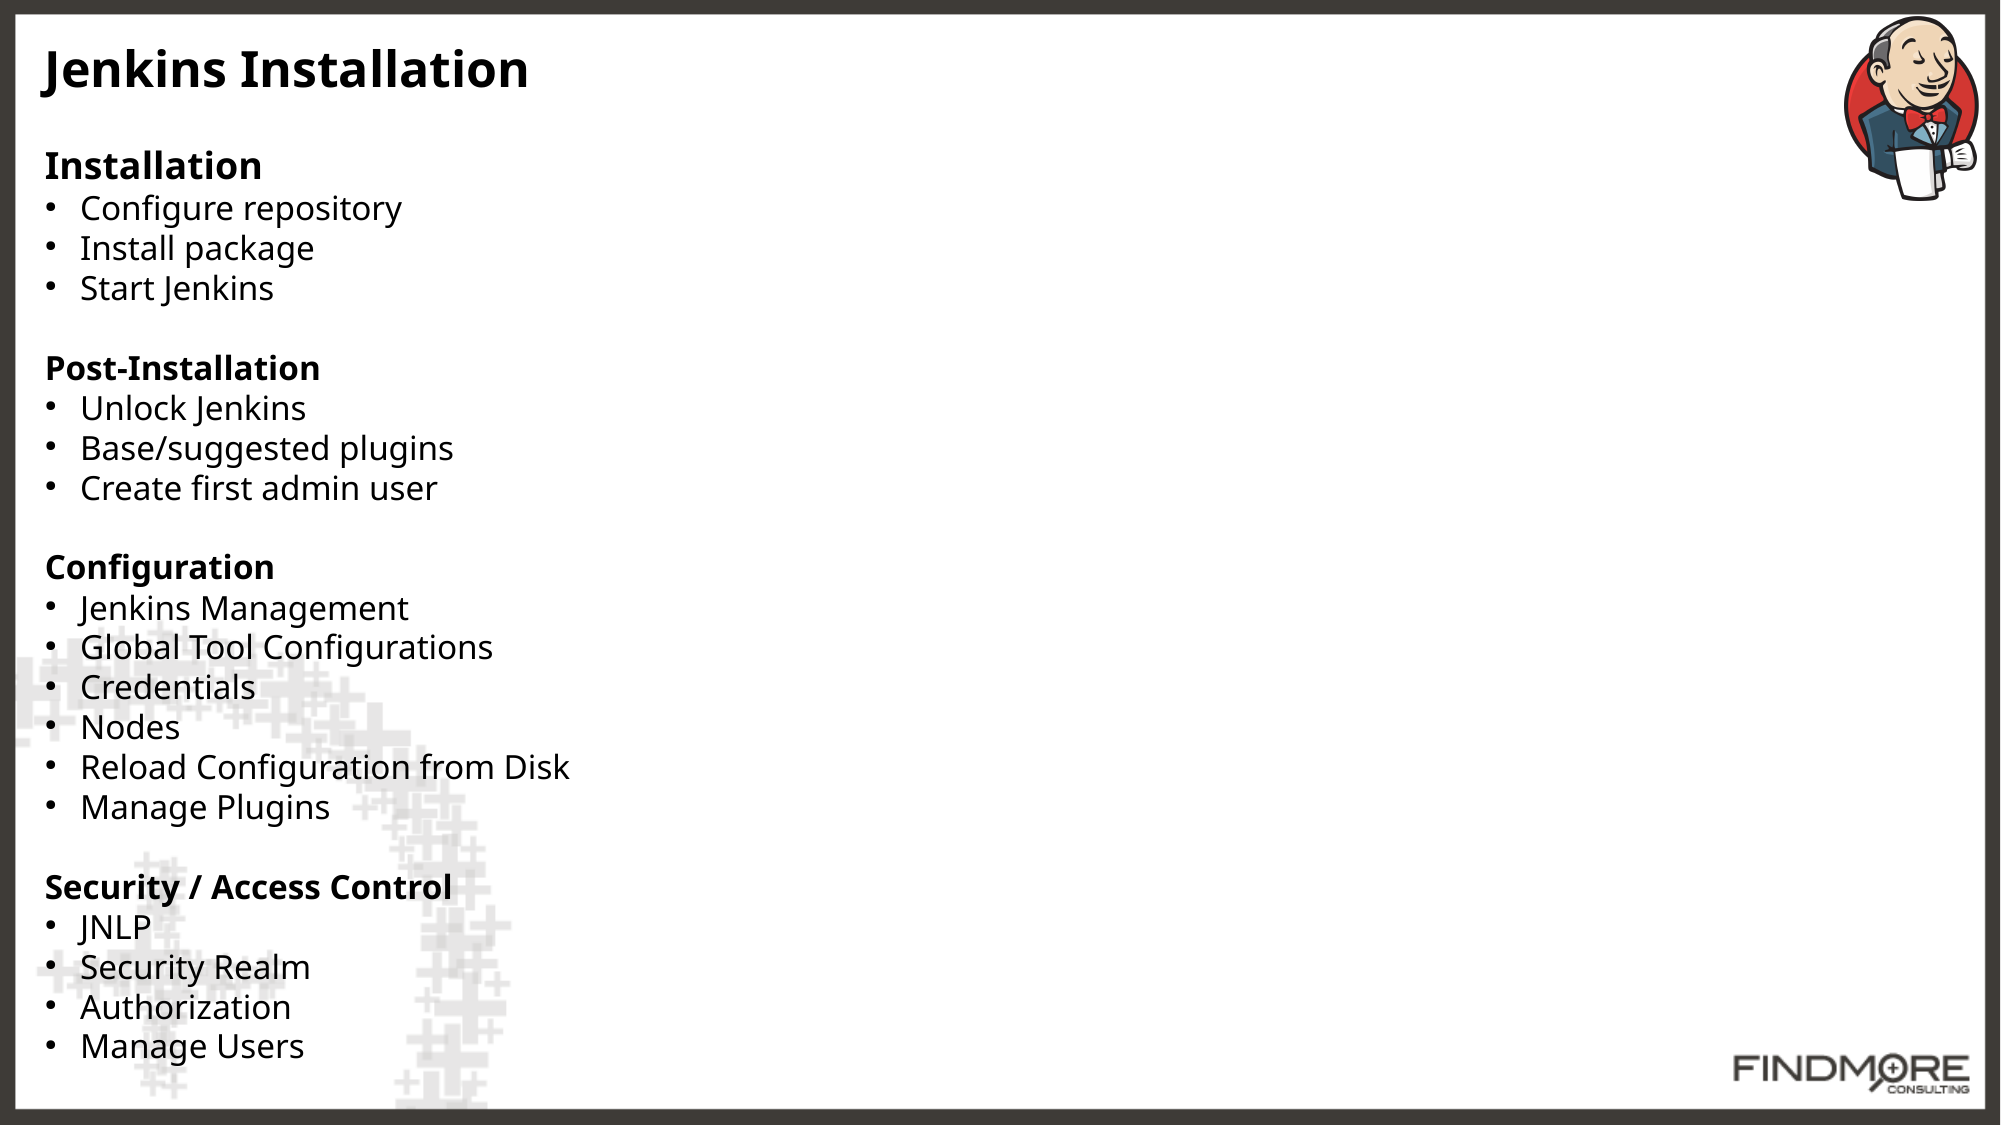

Jenkins Installation
Installation
Configure repository
Install package
Start Jenkins
Post-Installation
Unlock Jenkins
Base/suggested plugins
Create first admin user
Configuration
Jenkins Management
Global Tool Configurations
Credentials
Nodes
Reload Configuration from Disk
Manage Plugins
Security / Access Control
JNLP
Security Realm
Authorization
Manage Users